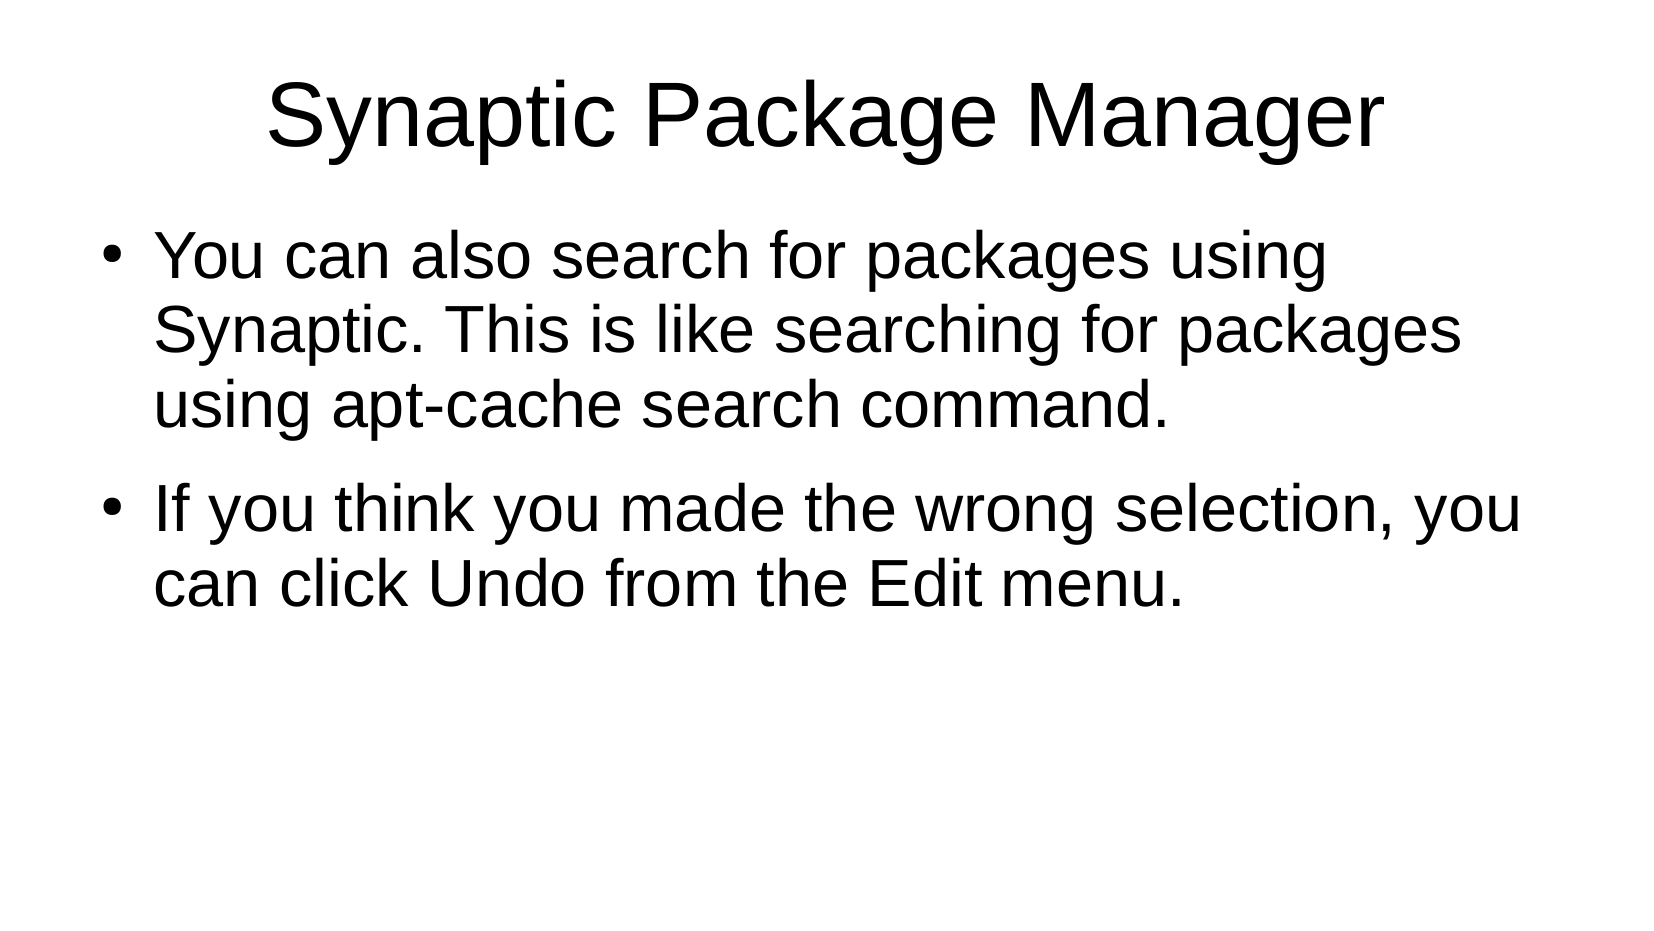

# Synaptic Package Manager
You can also search for packages using Synaptic. This is like searching for packages using apt-cache search command.
If you think you made the wrong selection, you can click Undo from the Edit menu.